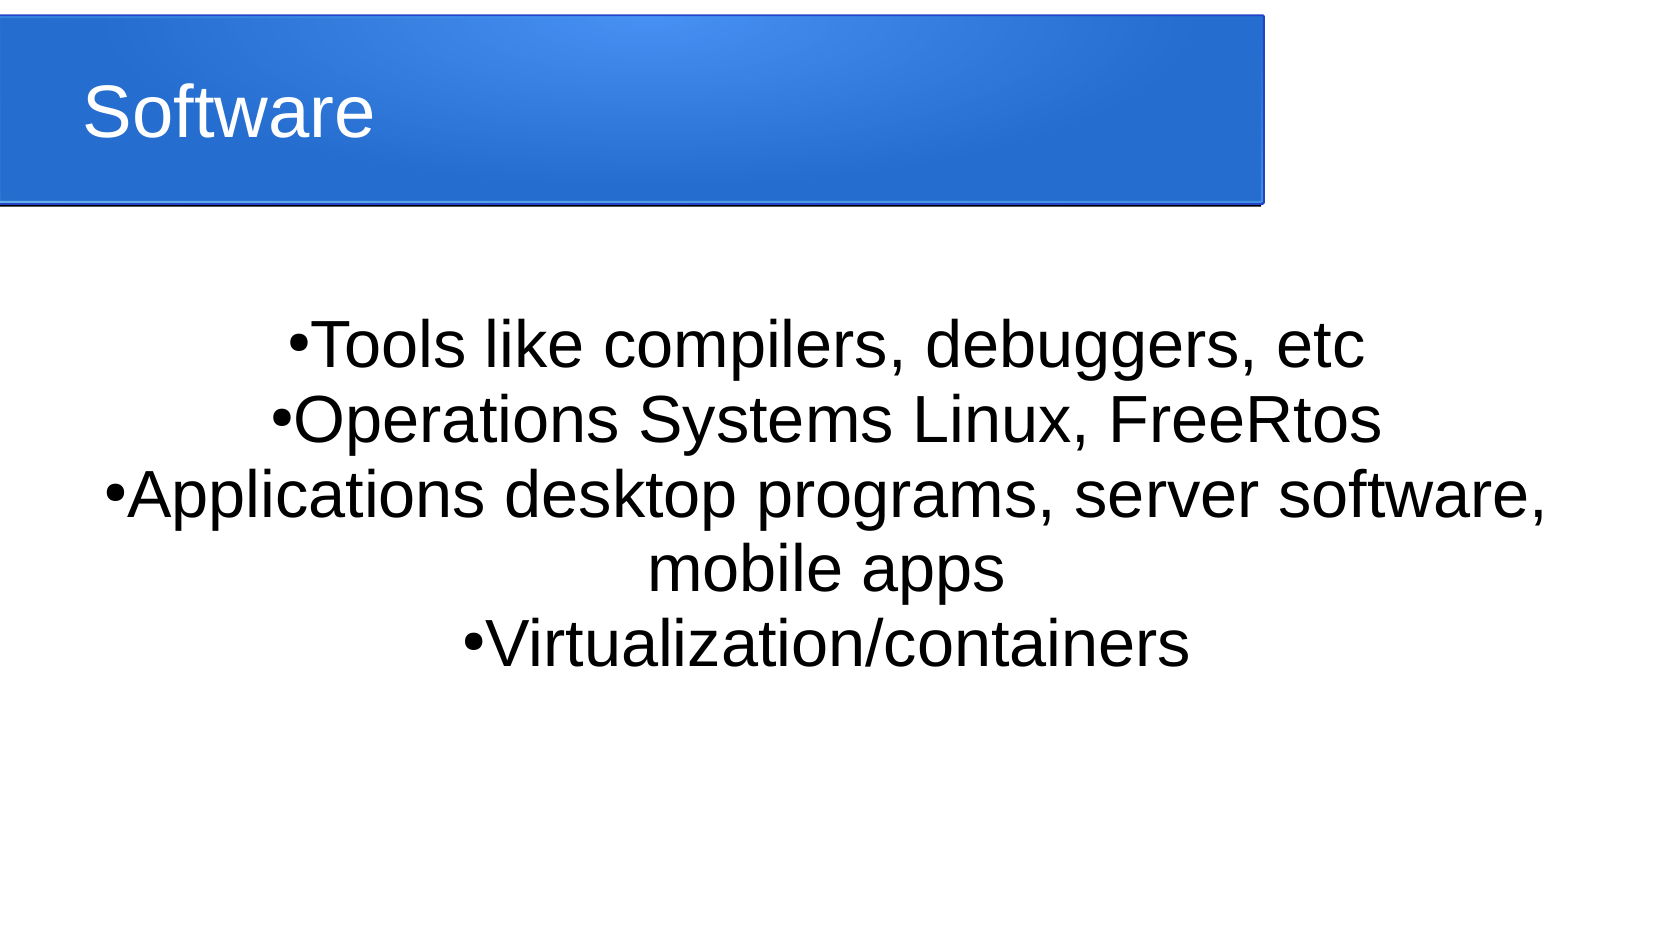

# Software
Tools like compilers, debuggers, etc
Operations Systems Linux, FreeRtos
Applications desktop programs, server software, mobile apps
Virtualization/containers